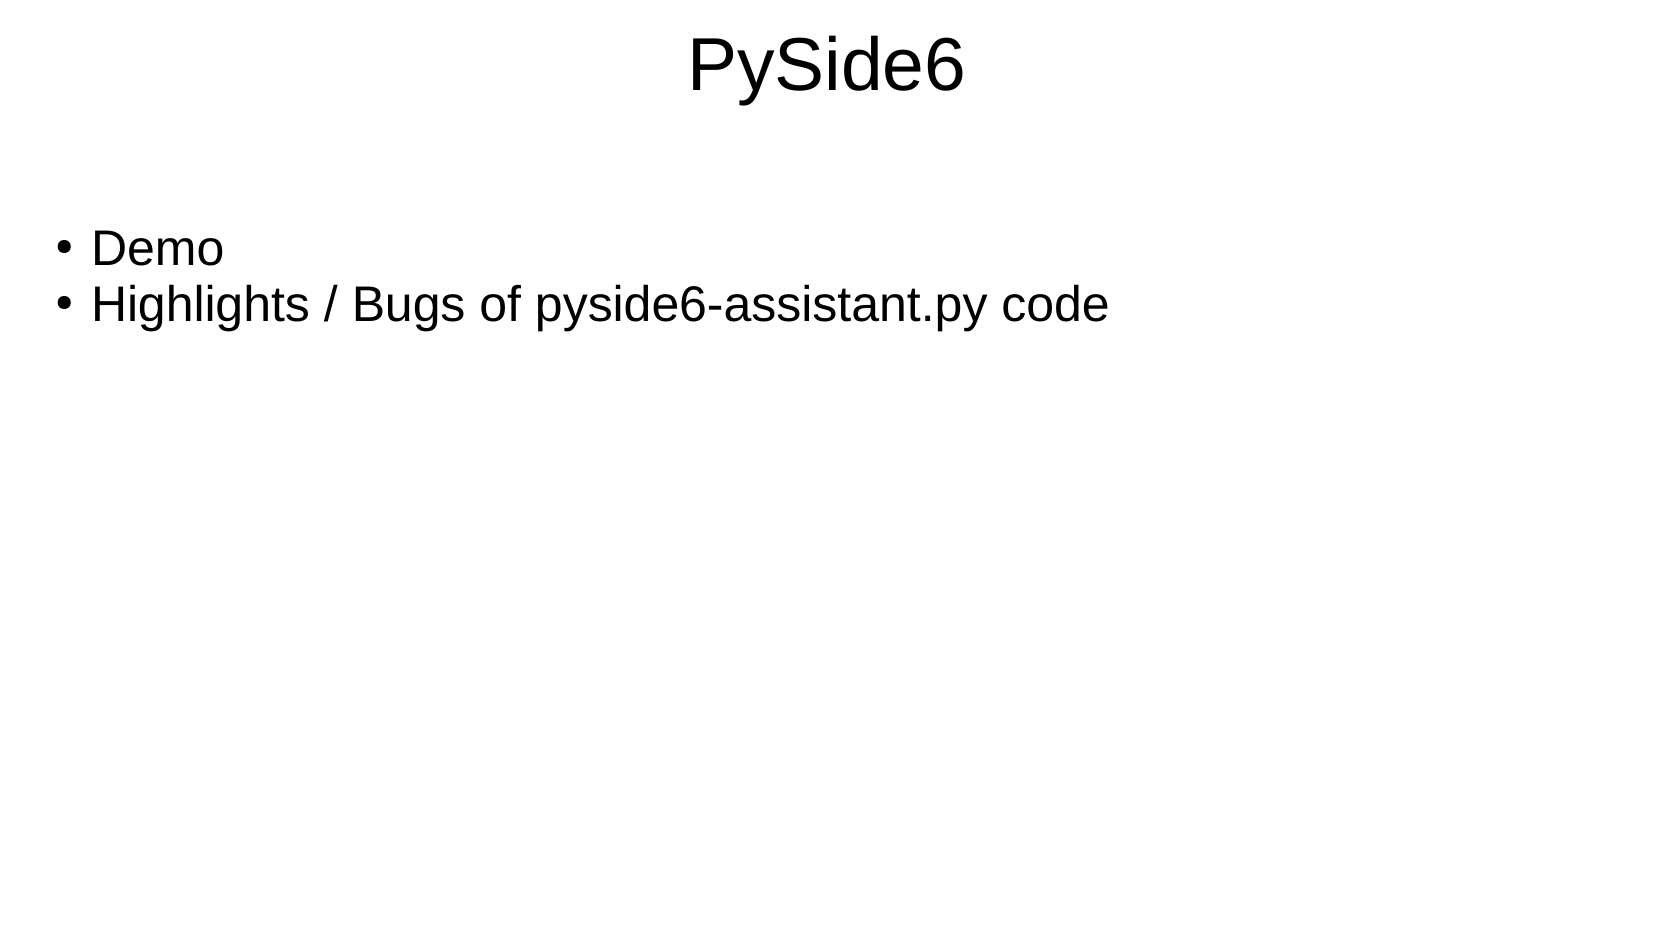

# PySide6
Demo
Highlights / Bugs of pyside6-assistant.py code